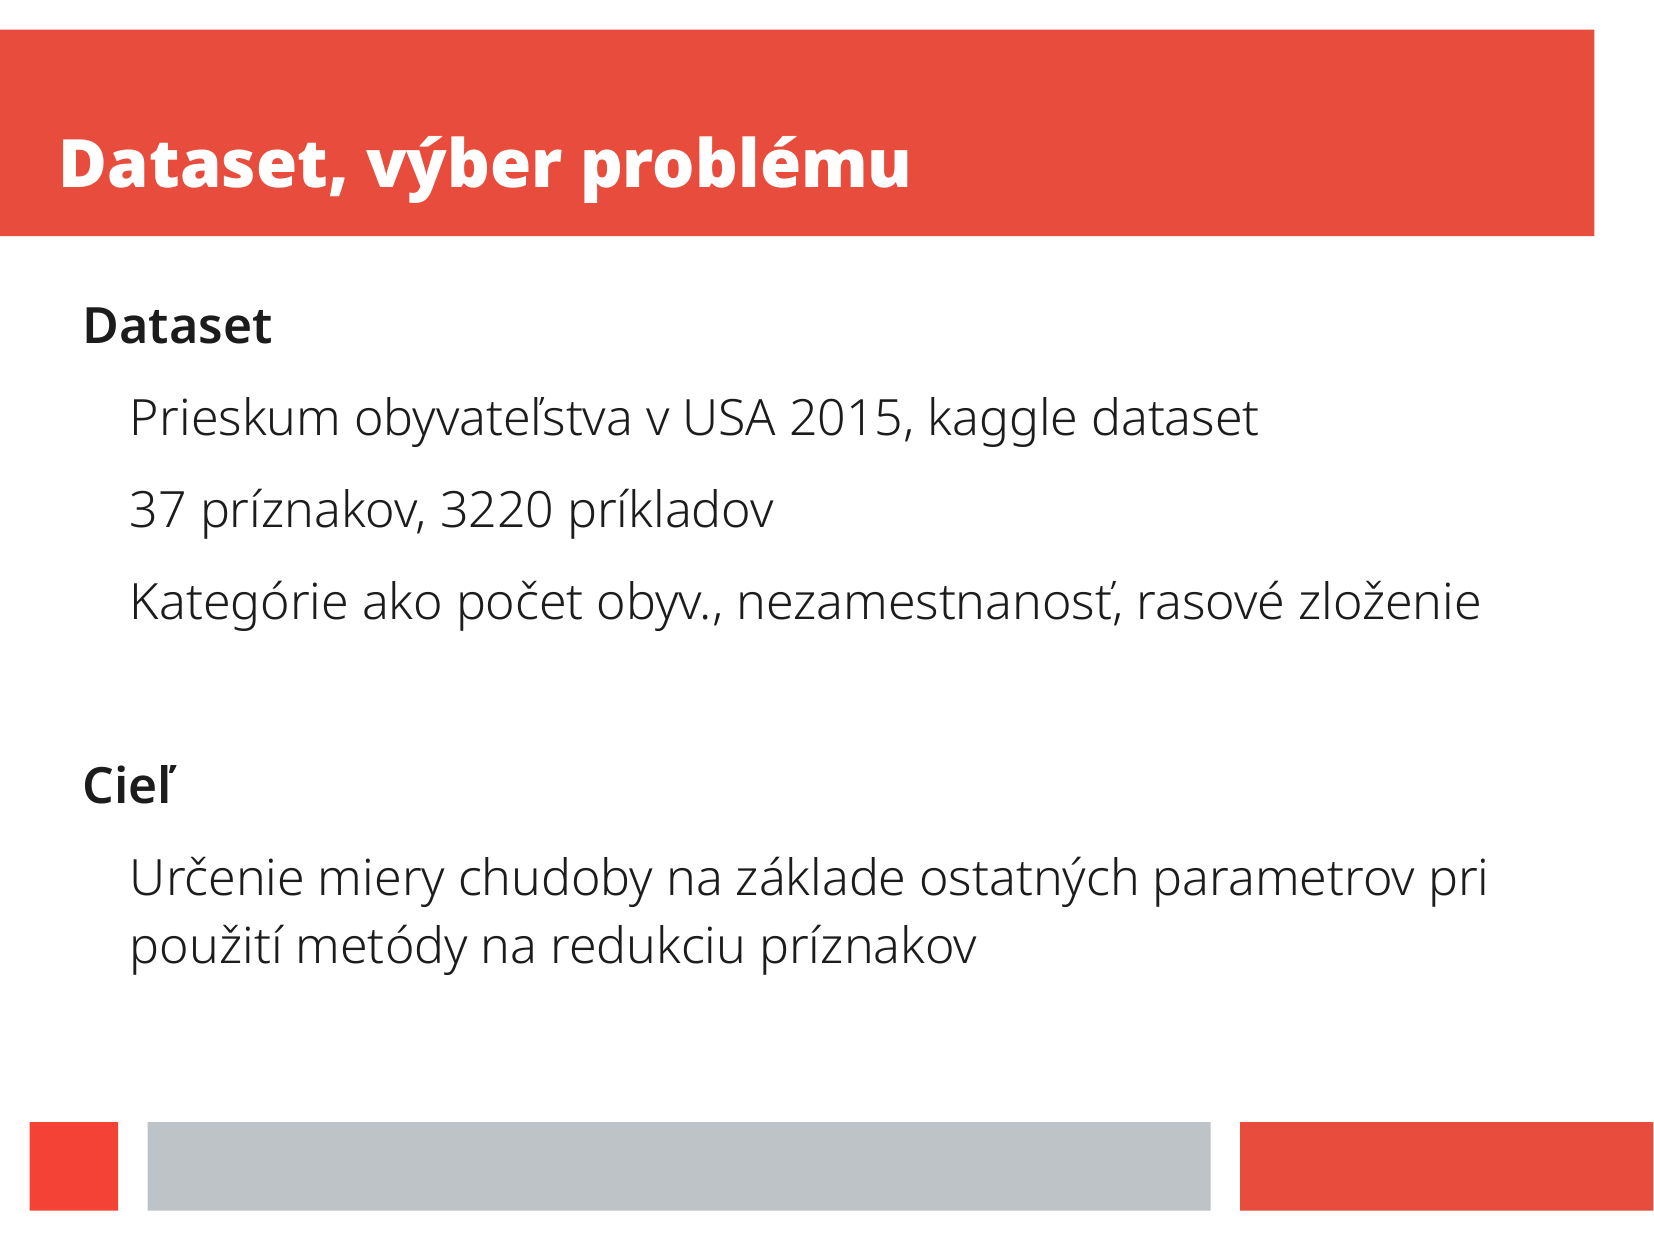

# Dataset, výber problému
Dataset
Prieskum obyvateľstva v USA 2015, kaggle dataset
37 príznakov, 3220 príkladov
Kategórie ako počet obyv., nezamestnanosť, rasové zloženie
Cieľ
Určenie miery chudoby na základe ostatných parametrov pri použití metódy na redukciu príznakov